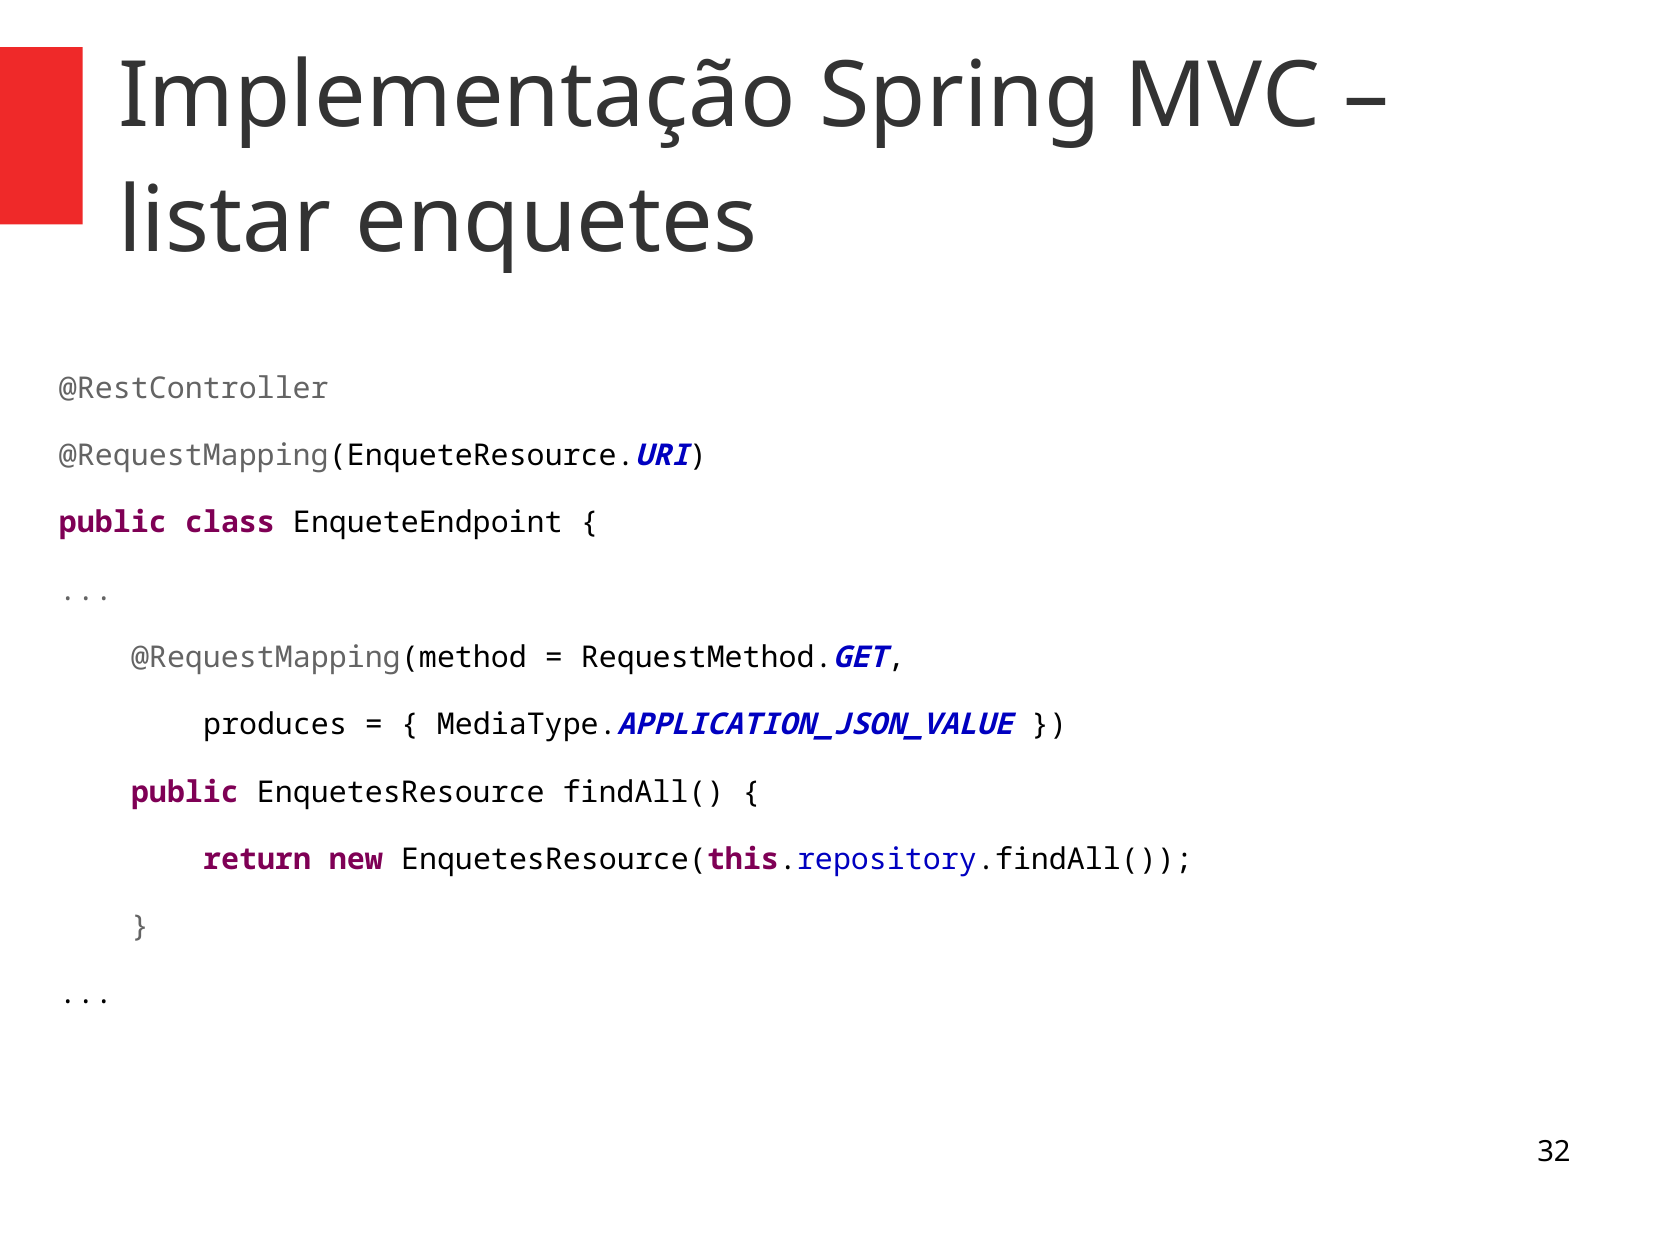

# Implementação Spring MVC – listar enquetes
@RestController
@RequestMapping(EnqueteResource.URI)
public class EnqueteEndpoint {
...
 @RequestMapping(method = RequestMethod.GET,
 produces = { MediaType.APPLICATION_JSON_VALUE })
 public EnquetesResource findAll() {
 return new EnquetesResource(this.repository.findAll());
 }
...
32